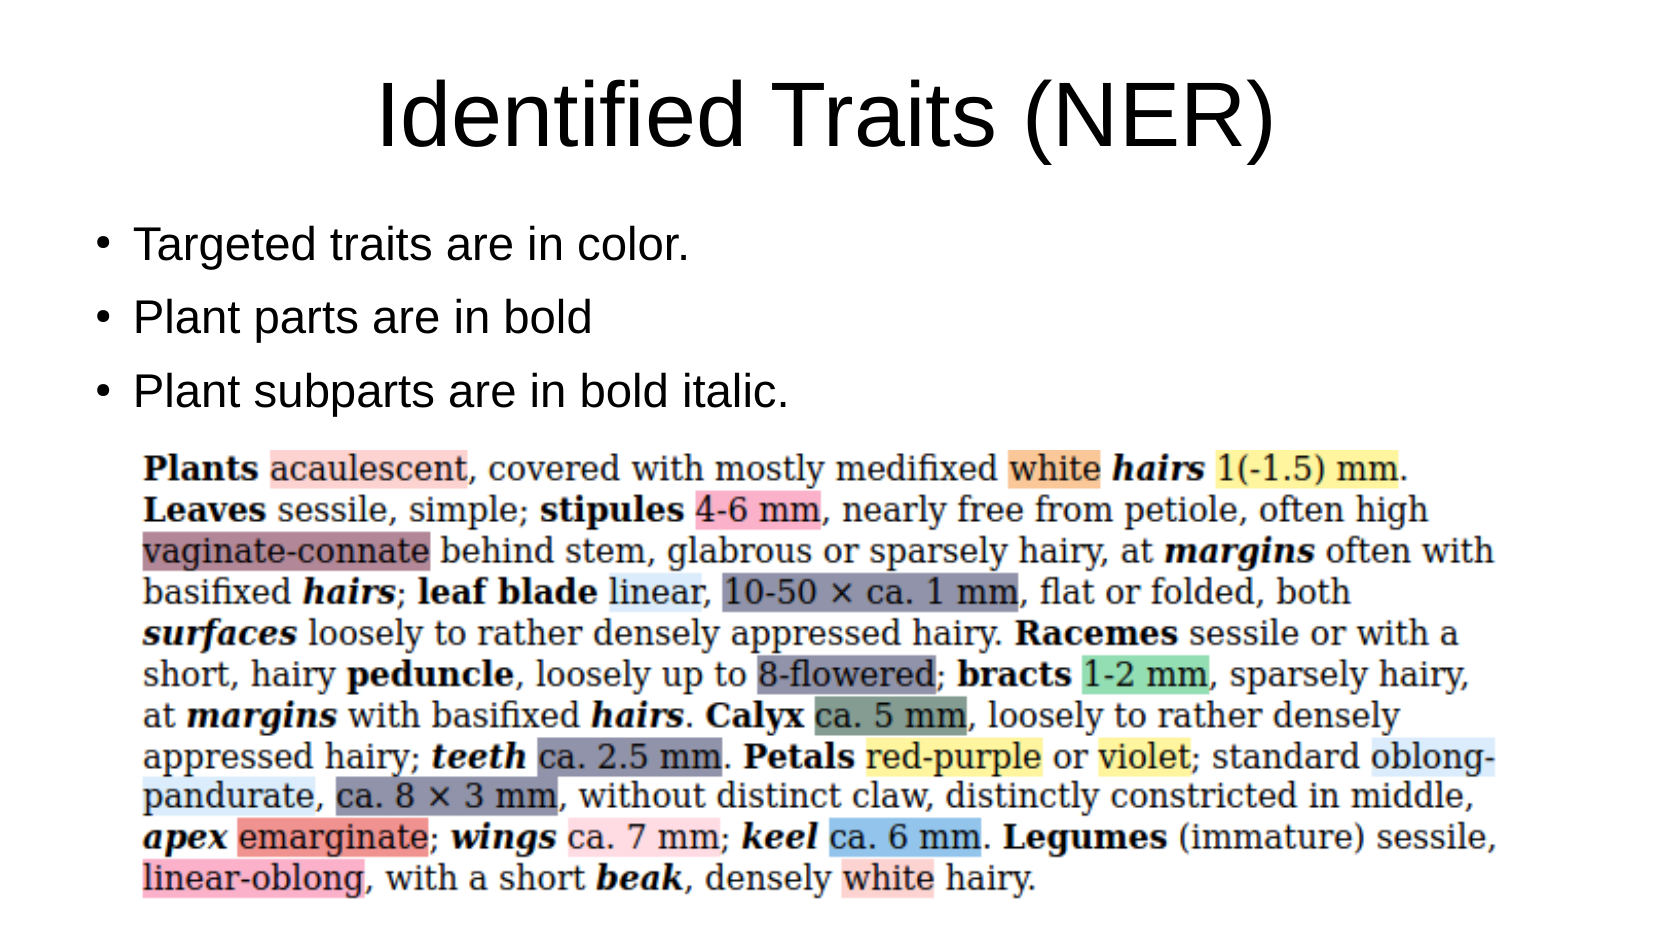

# Identified Traits (NER)
Targeted traits are in color.
Plant parts are in bold
Plant subparts are in bold italic.